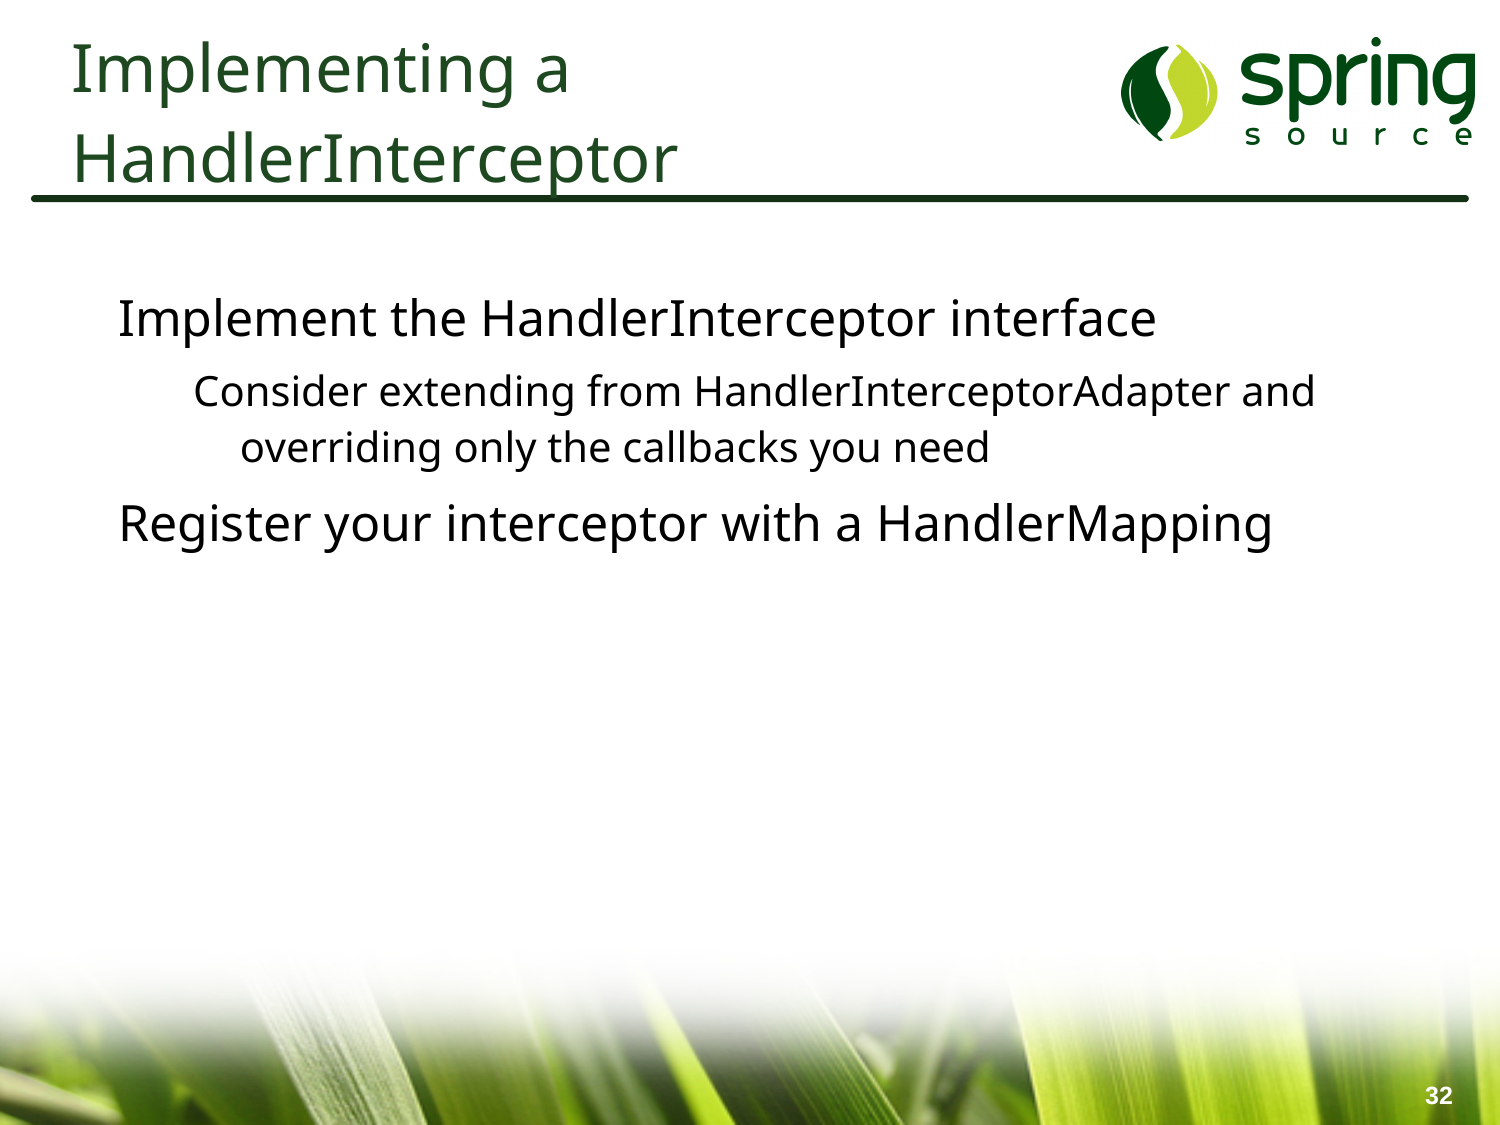

# Implementing a HandlerInterceptor
Implement the HandlerInterceptor interface
Consider extending from HandlerInterceptorAdapter and overriding only the callbacks you need
Register your interceptor with a HandlerMapping